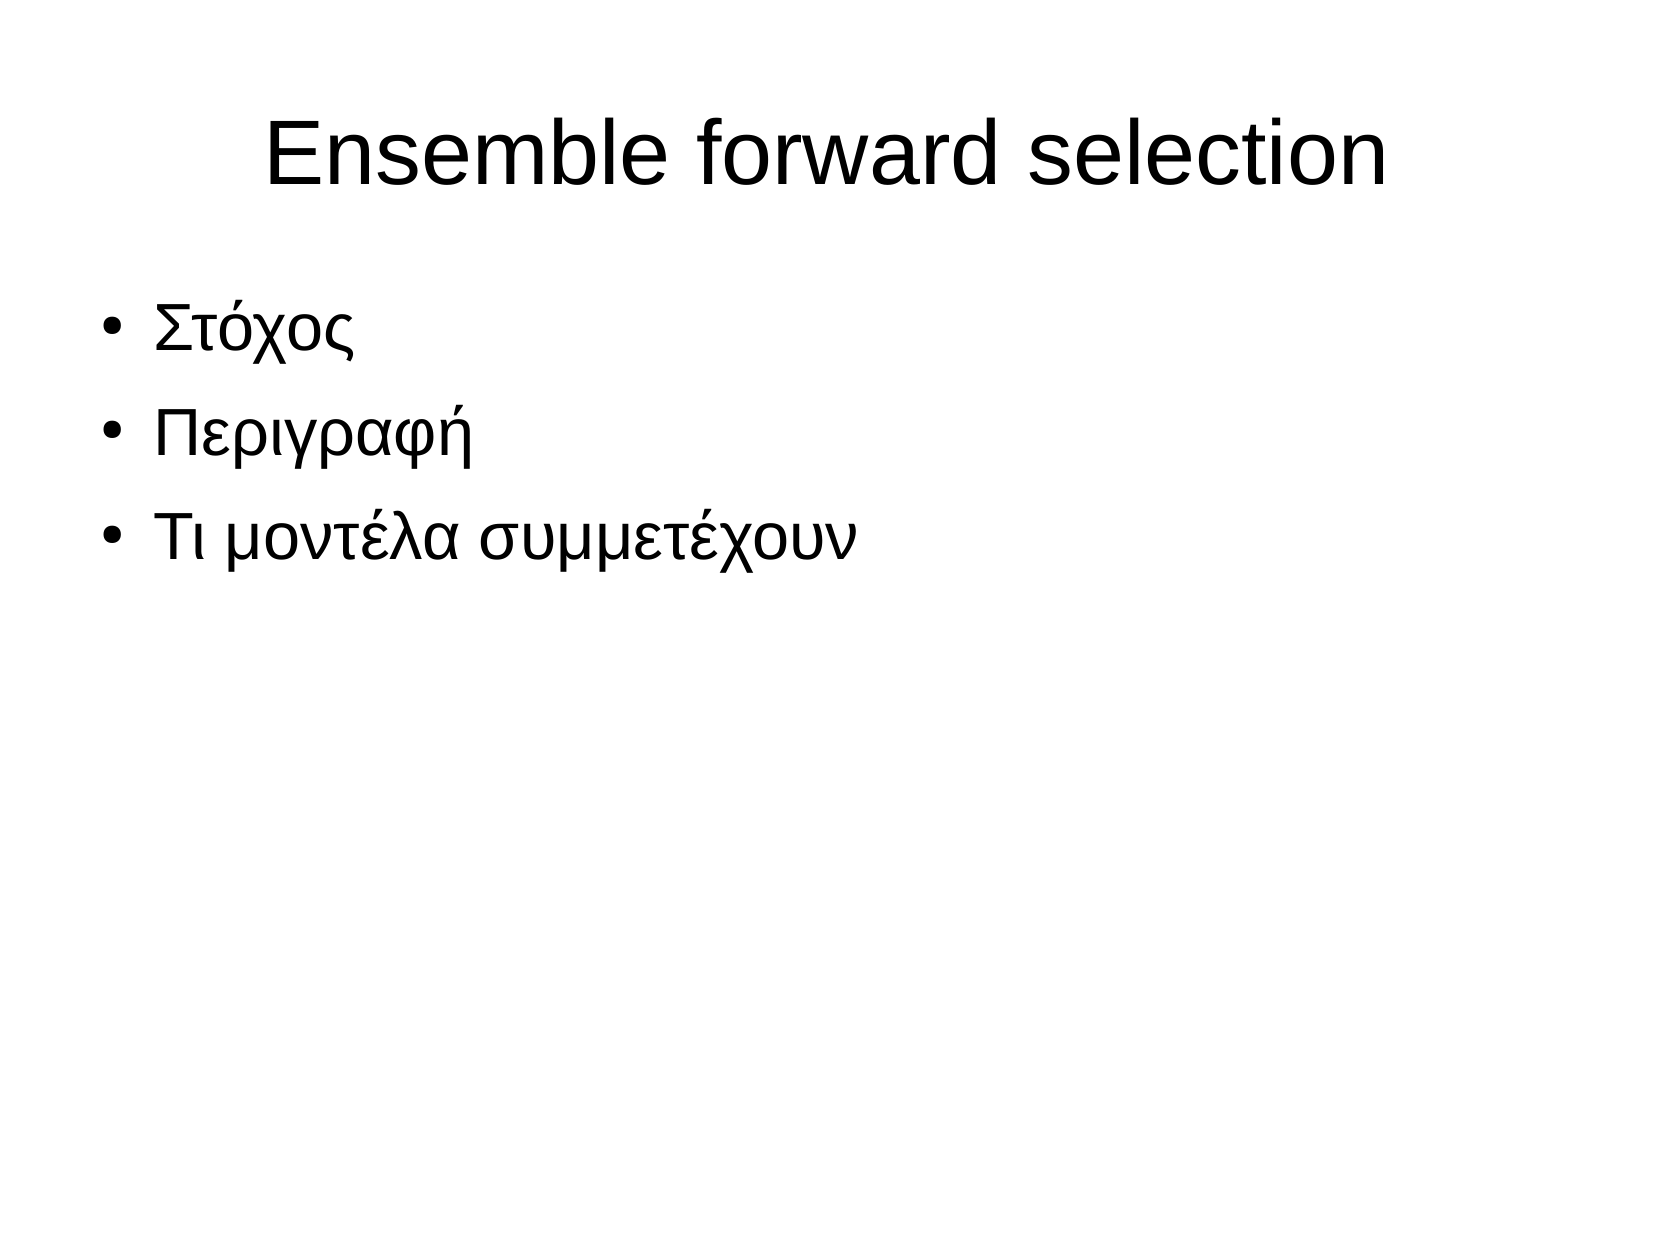

# Ensemble forward selection
Στόχος
Περιγραφή
Τι μοντέλα συμμετέχουν